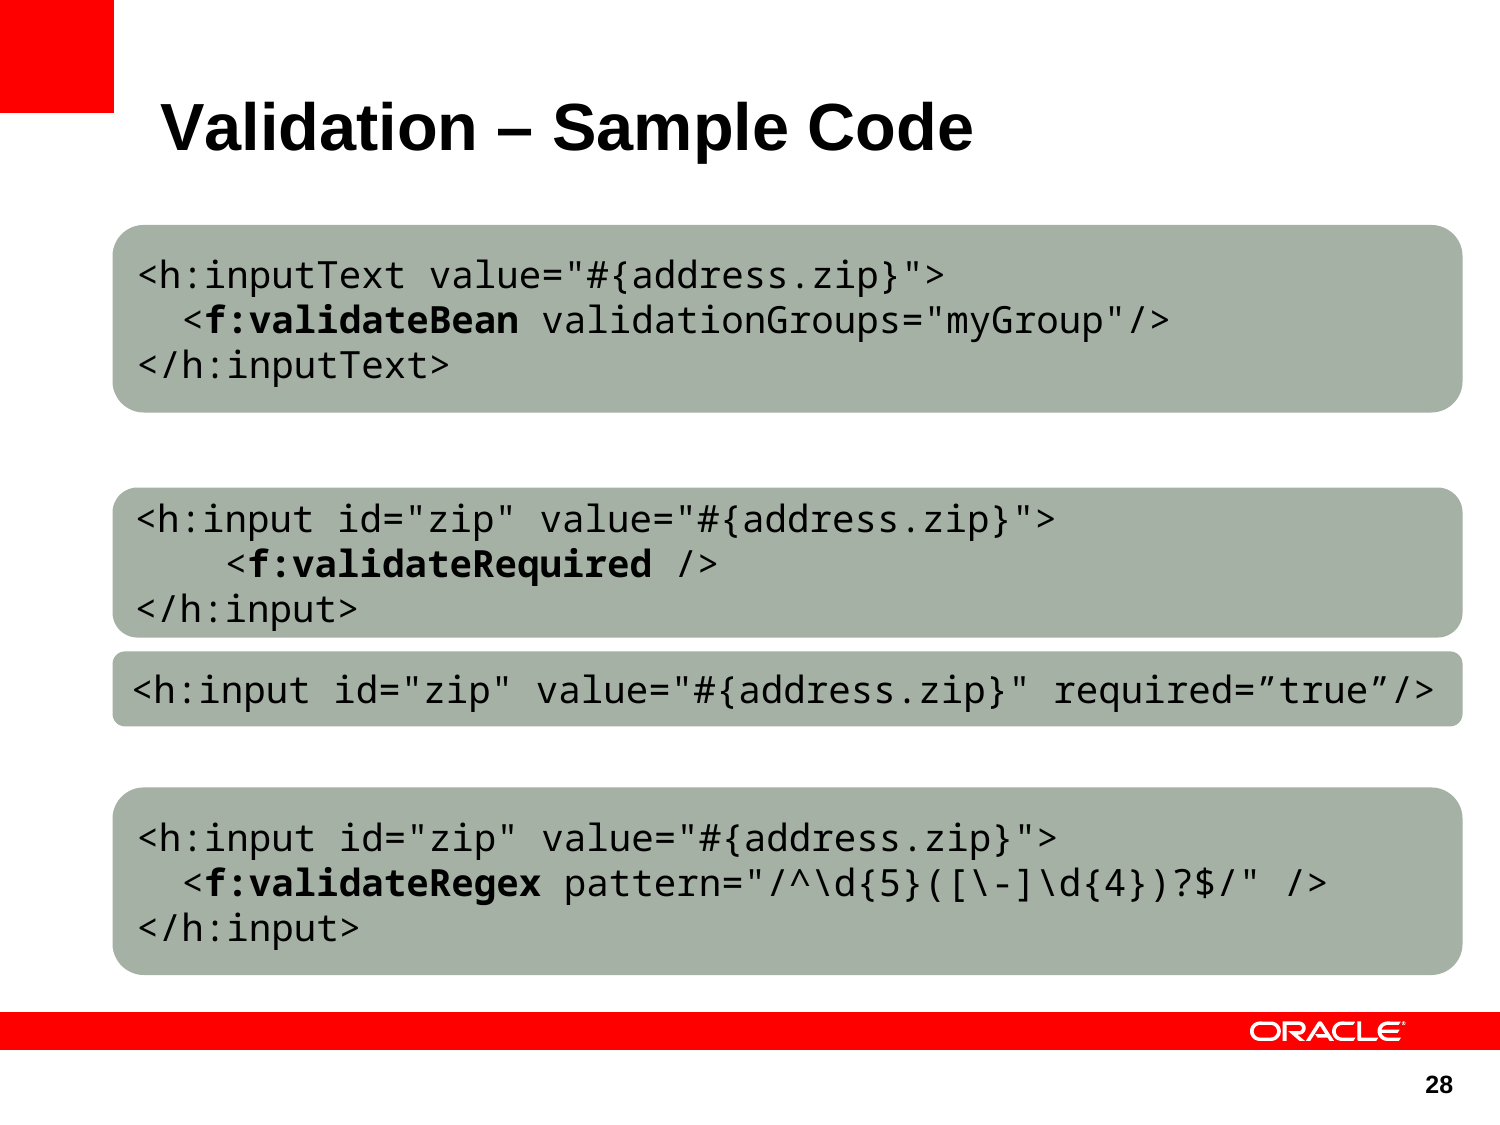

# Validation – Sample Code
<h:inputText value="#{address.zip}">
 <f:validateBean validationGroups="myGroup"/>
</h:inputText>
<h:input id="zip" value="#{address.zip}">
 <f:validateRequired />
</h:input>
<h:input id="zip" value="#{address.zip}" required=”true”/>
<h:input id="zip" value="#{address.zip}">
 <f:validateRegex pattern="/^\d{5}([\-]\d{4})?$/" />
</h:input>